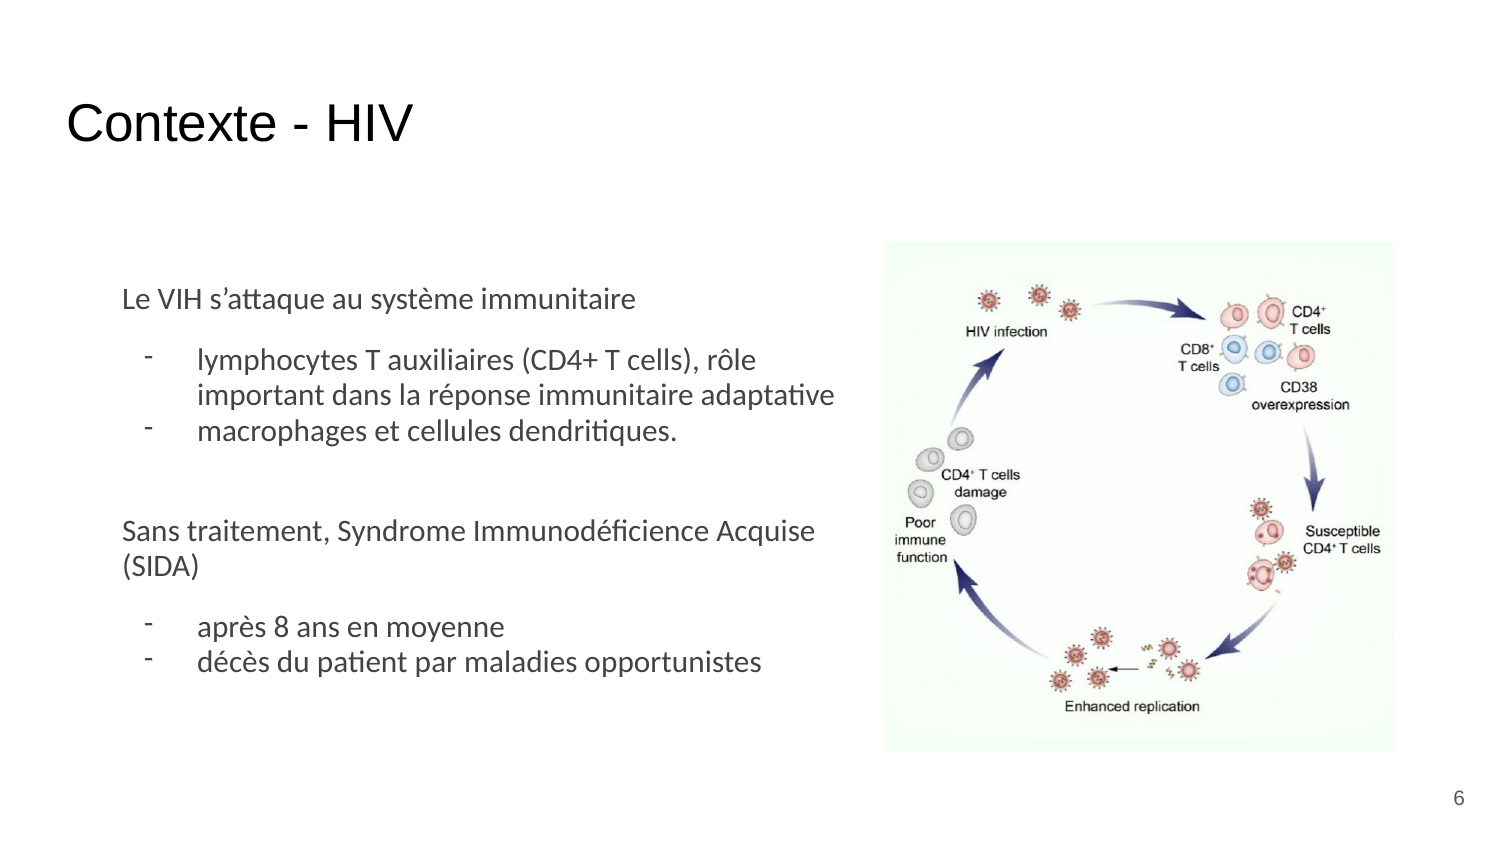

# Contexte - HIV
Le VIH s’attaque au système immunitaire
lymphocytes T auxiliaires (CD4+ T cells), rôle important dans la réponse immunitaire adaptative
macrophages et cellules dendritiques.
Sans traitement, Syndrome Immunodéficience Acquise (SIDA)
après 8 ans en moyenne
décès du patient par maladies opportunistes